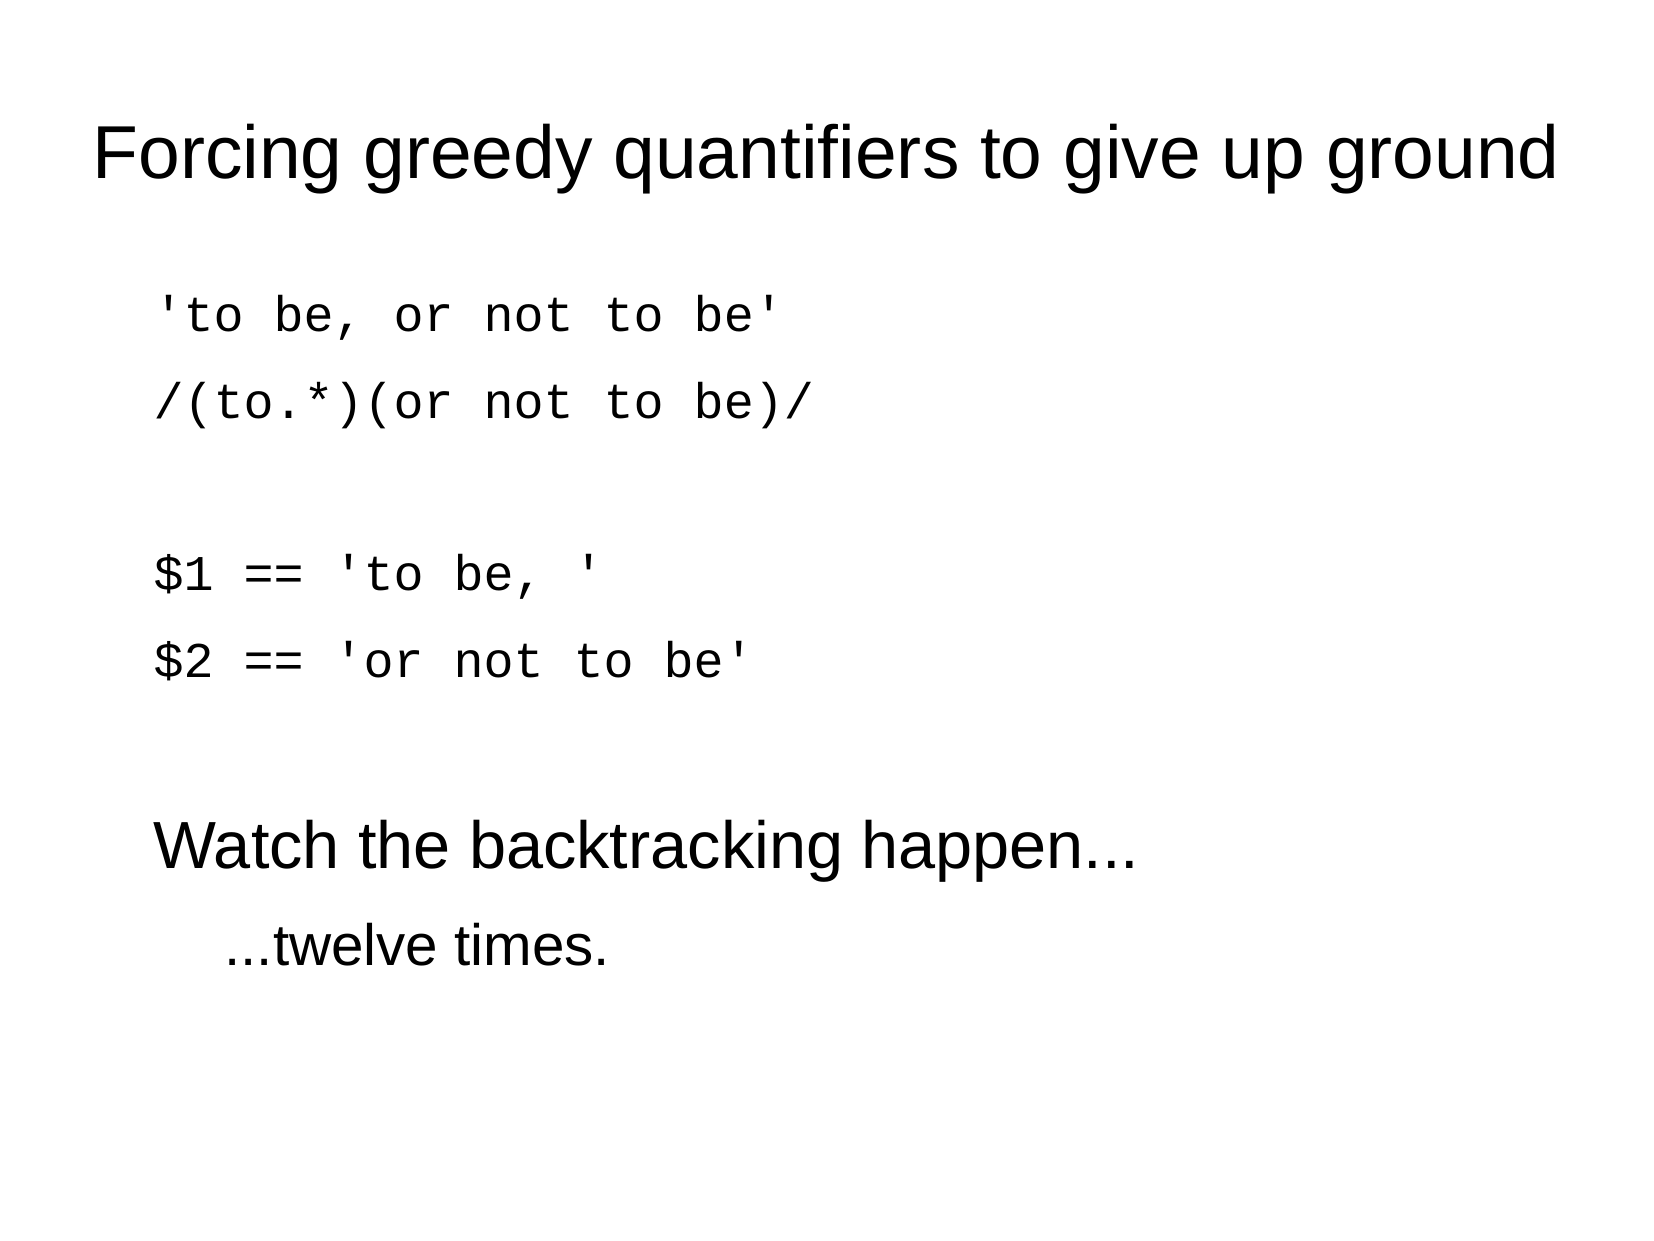

# Forcing greedy quantifiers to give up ground
'to be, or not to be'
/(to.*)(or not to be)/
$1 == 'to be, '
$2 == 'or not to be'
Watch the backtracking happen...
...twelve times.